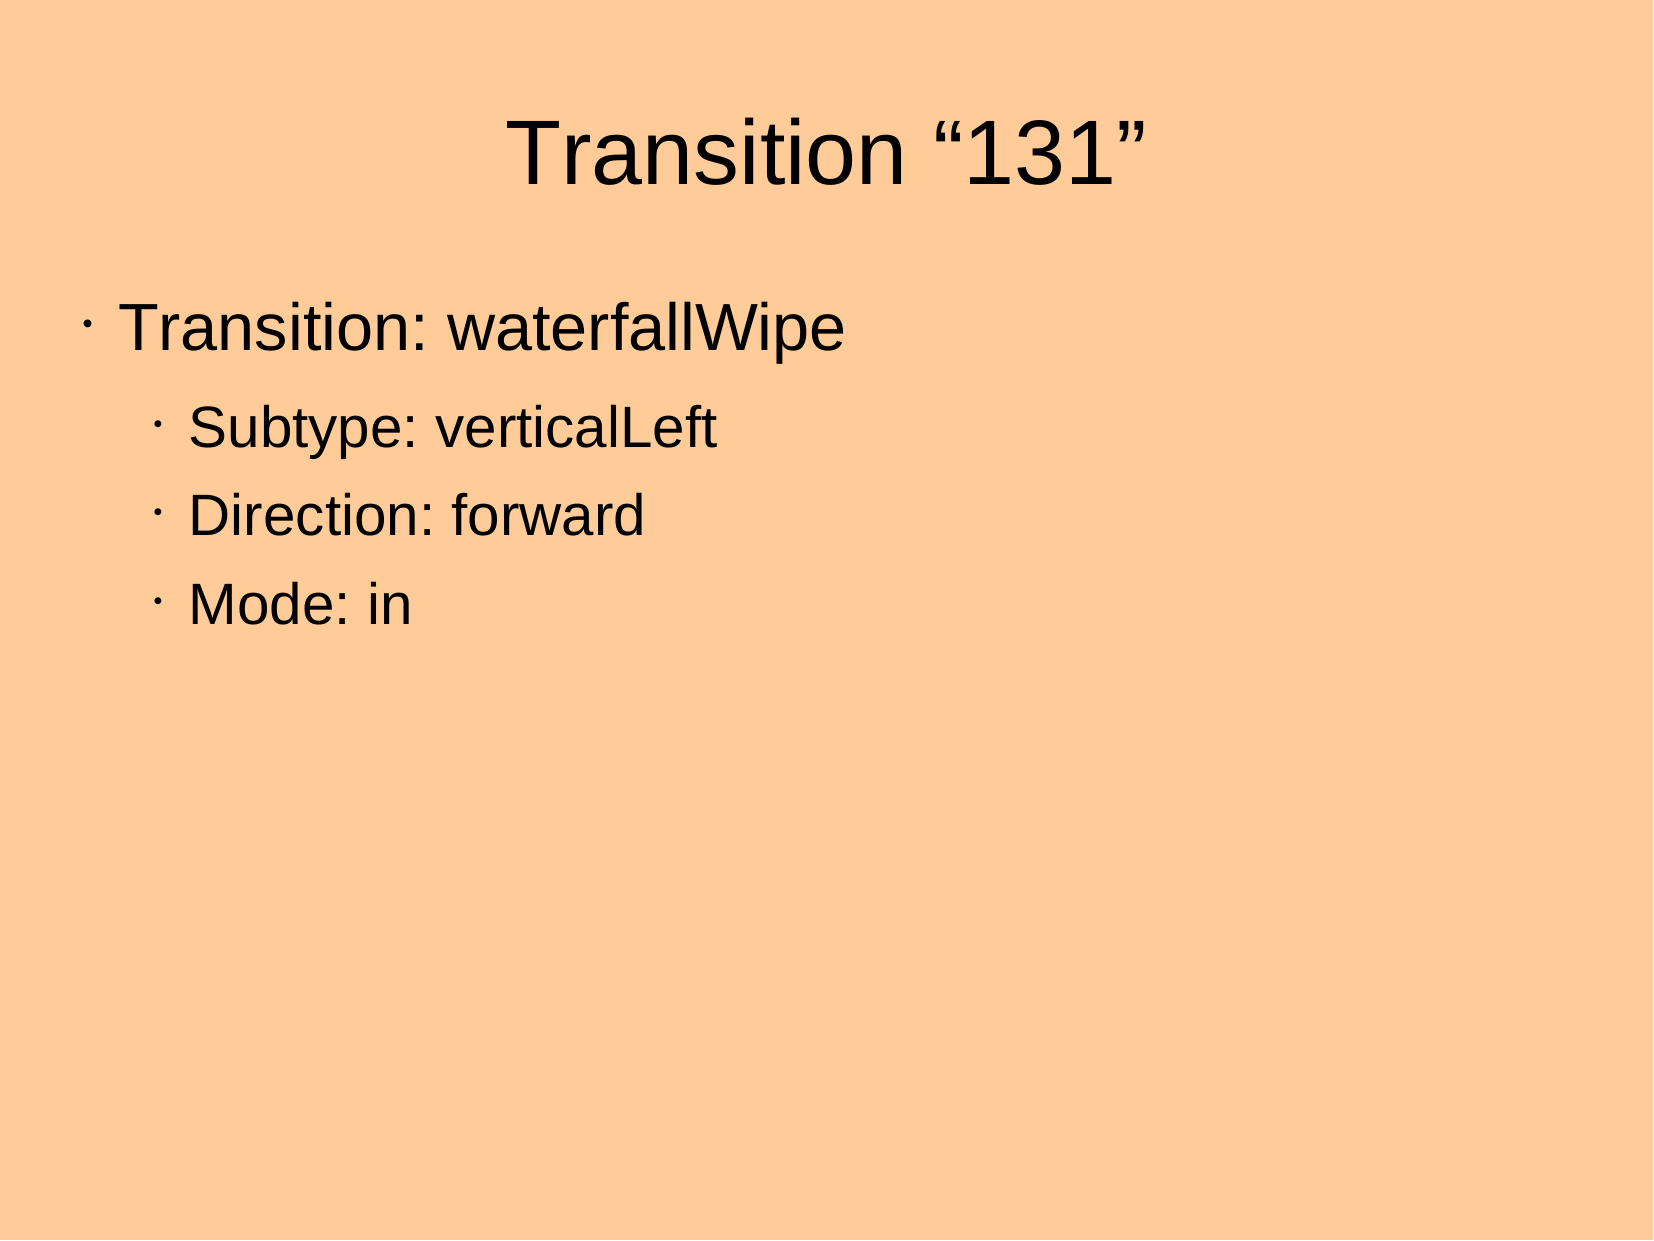

# Transition “131”
Transition: waterfallWipe
Subtype: verticalLeft
Direction: forward
Mode: in